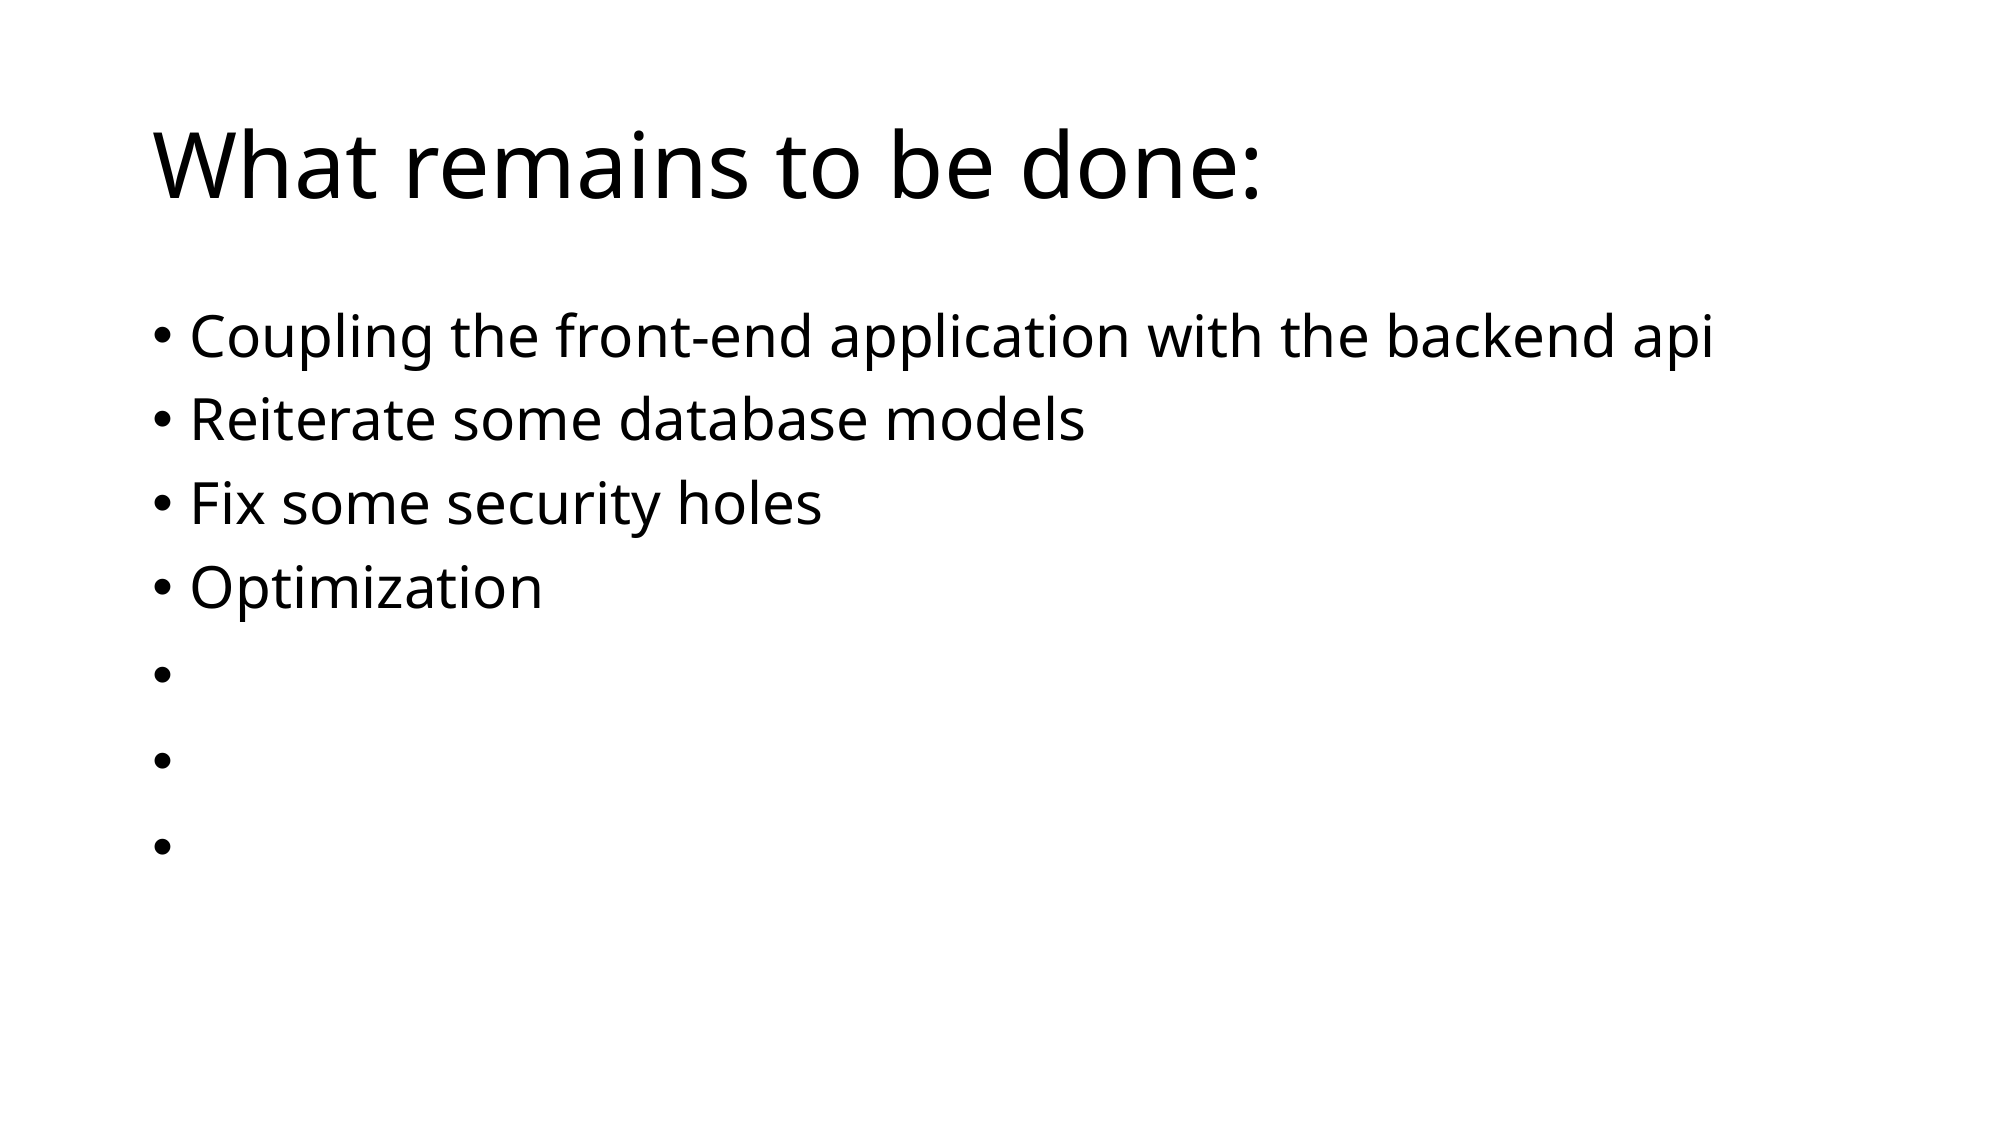

# What remains to be done:
Coupling the front-end application with the backend api
Reiterate some database models
Fix some security holes
Optimization